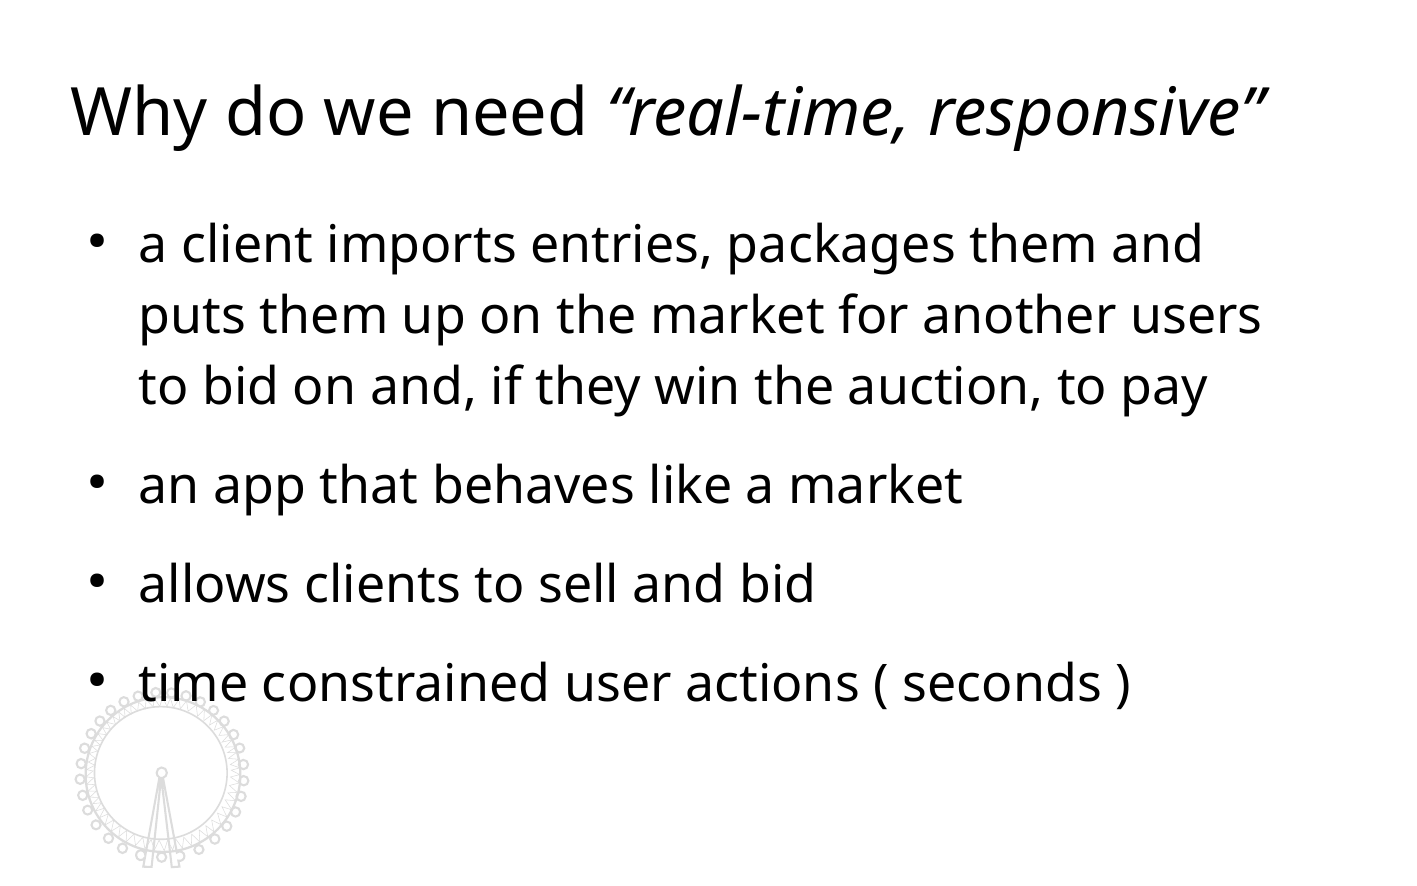

# Why do we need “real-time, responsive”
a client imports entries, packages them and puts them up on the market for another users to bid on and, if they win the auction, to pay
an app that behaves like a market
allows clients to sell and bid
time constrained user actions ( seconds )